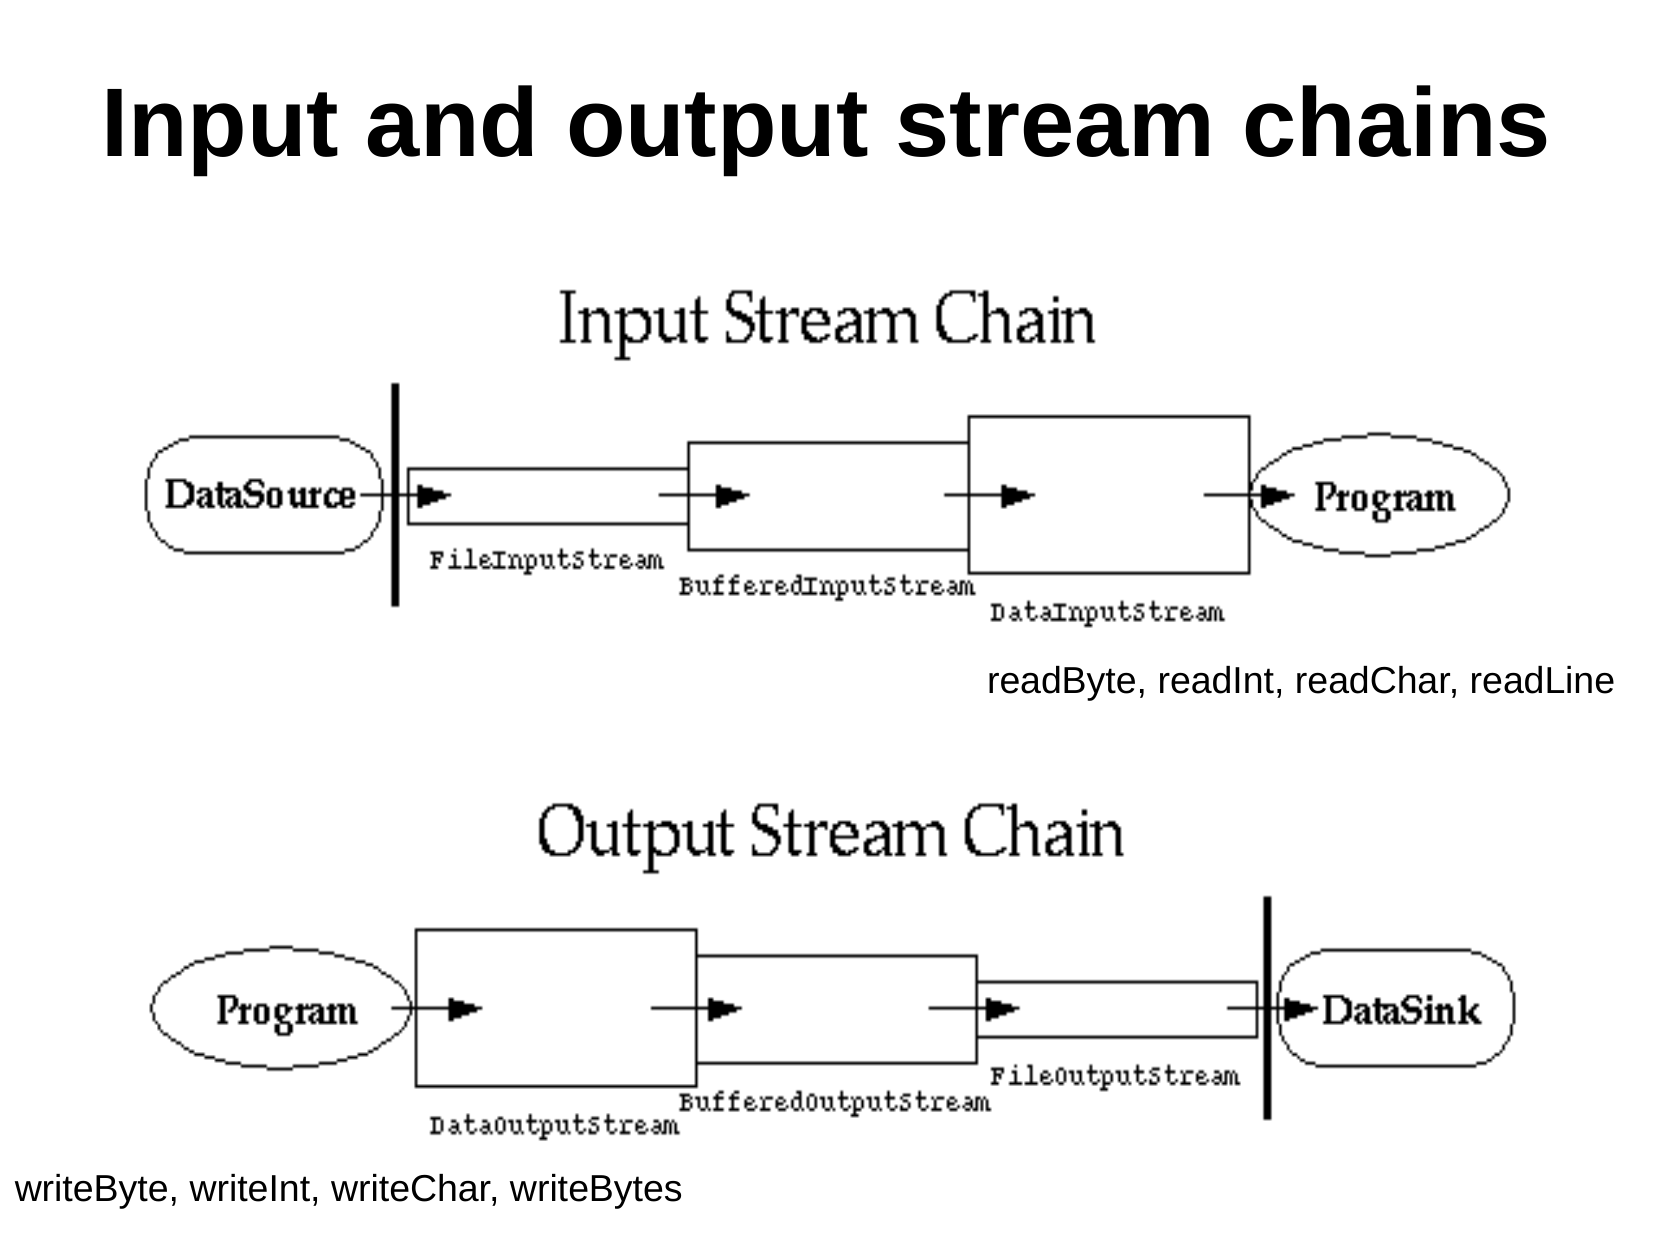

# Input and output stream chains
readByte, readInt, readChar, readLine
writeByte, writeInt, writeChar, writeBytes